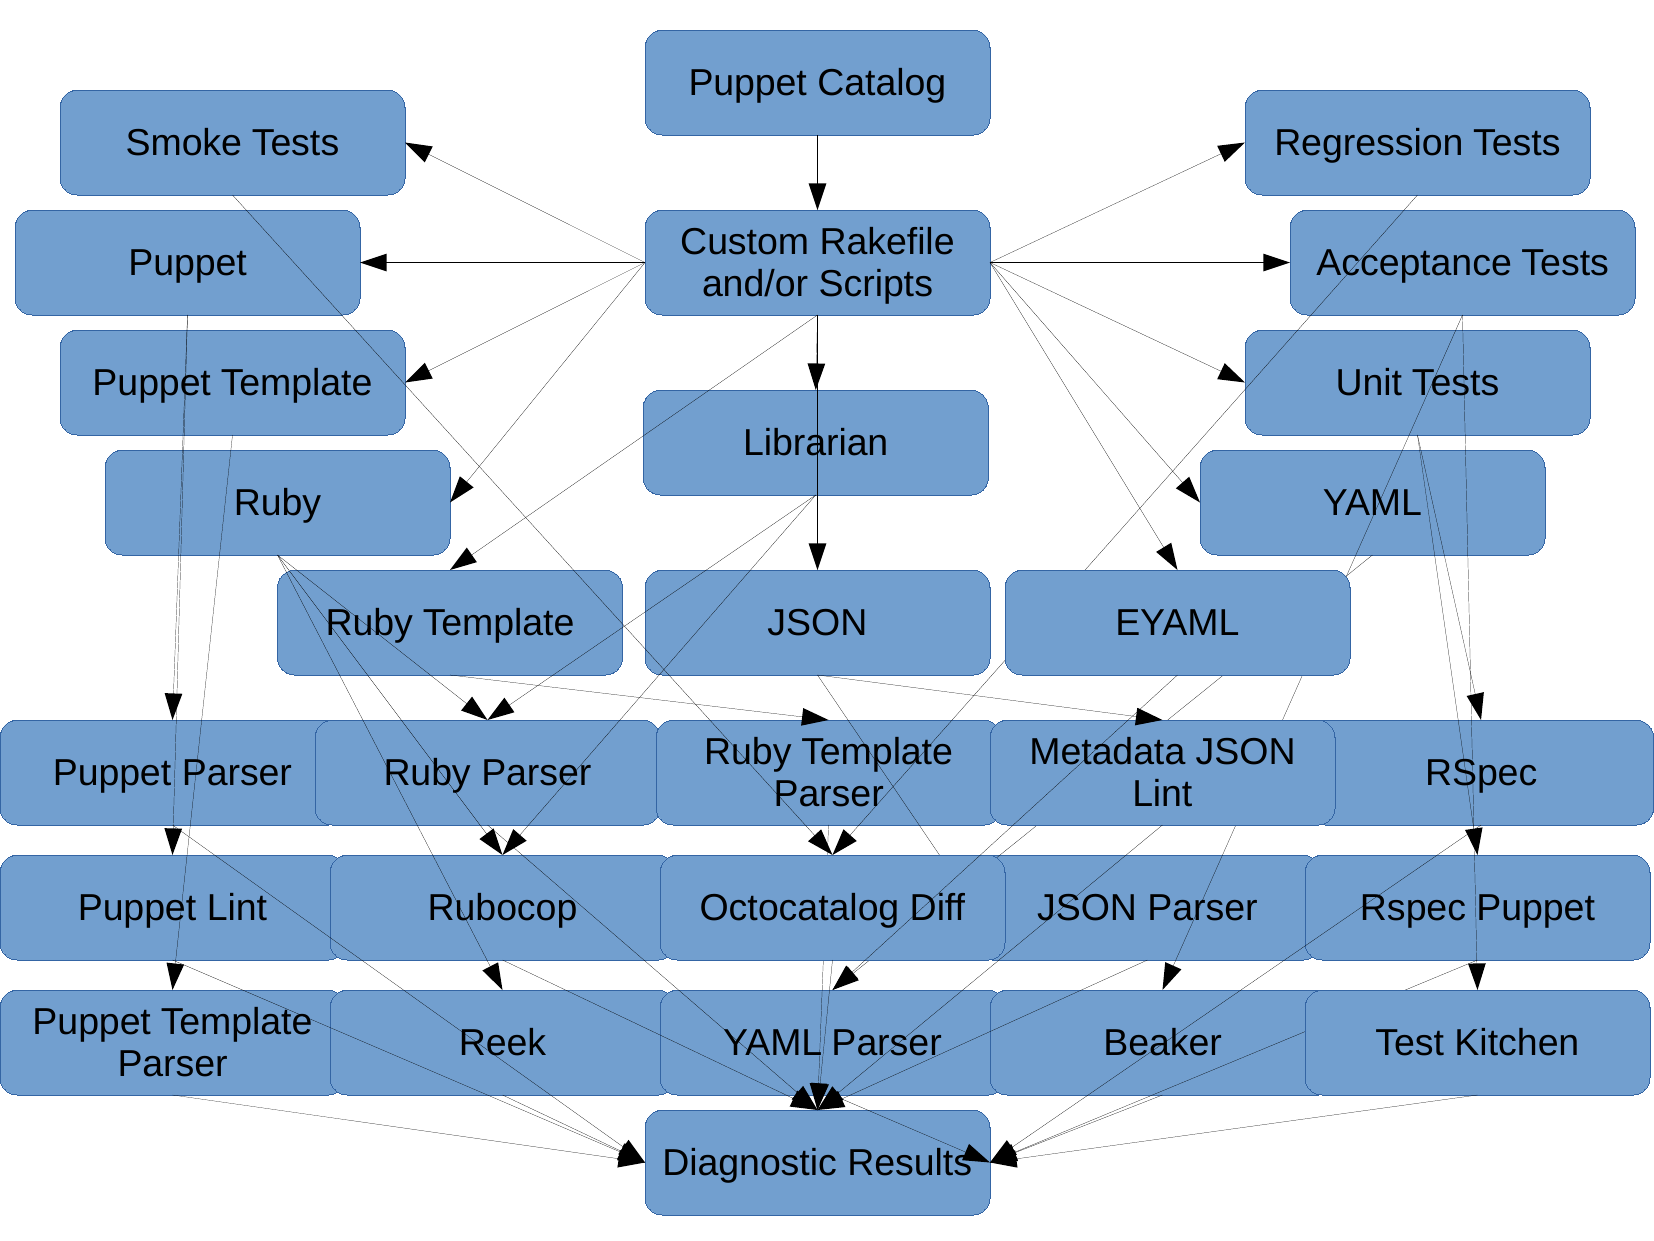

Puppet Catalog
Smoke Tests
Regression Tests
Puppet
Custom Rakefile
and/or Scripts
Acceptance Tests
Puppet Template
Unit Tests
Librarian
Ruby
YAML
Ruby Template
JSON
EYAML
Puppet Parser
Ruby Parser
Ruby Template
Parser
Metadata JSON
Lint
RSpec
Puppet Lint
Rubocop
Octocatalog Diff
JSON Parser
Rspec Puppet
Puppet Template
Parser
Reek
YAML Parser
Beaker
Test Kitchen
Diagnostic Results